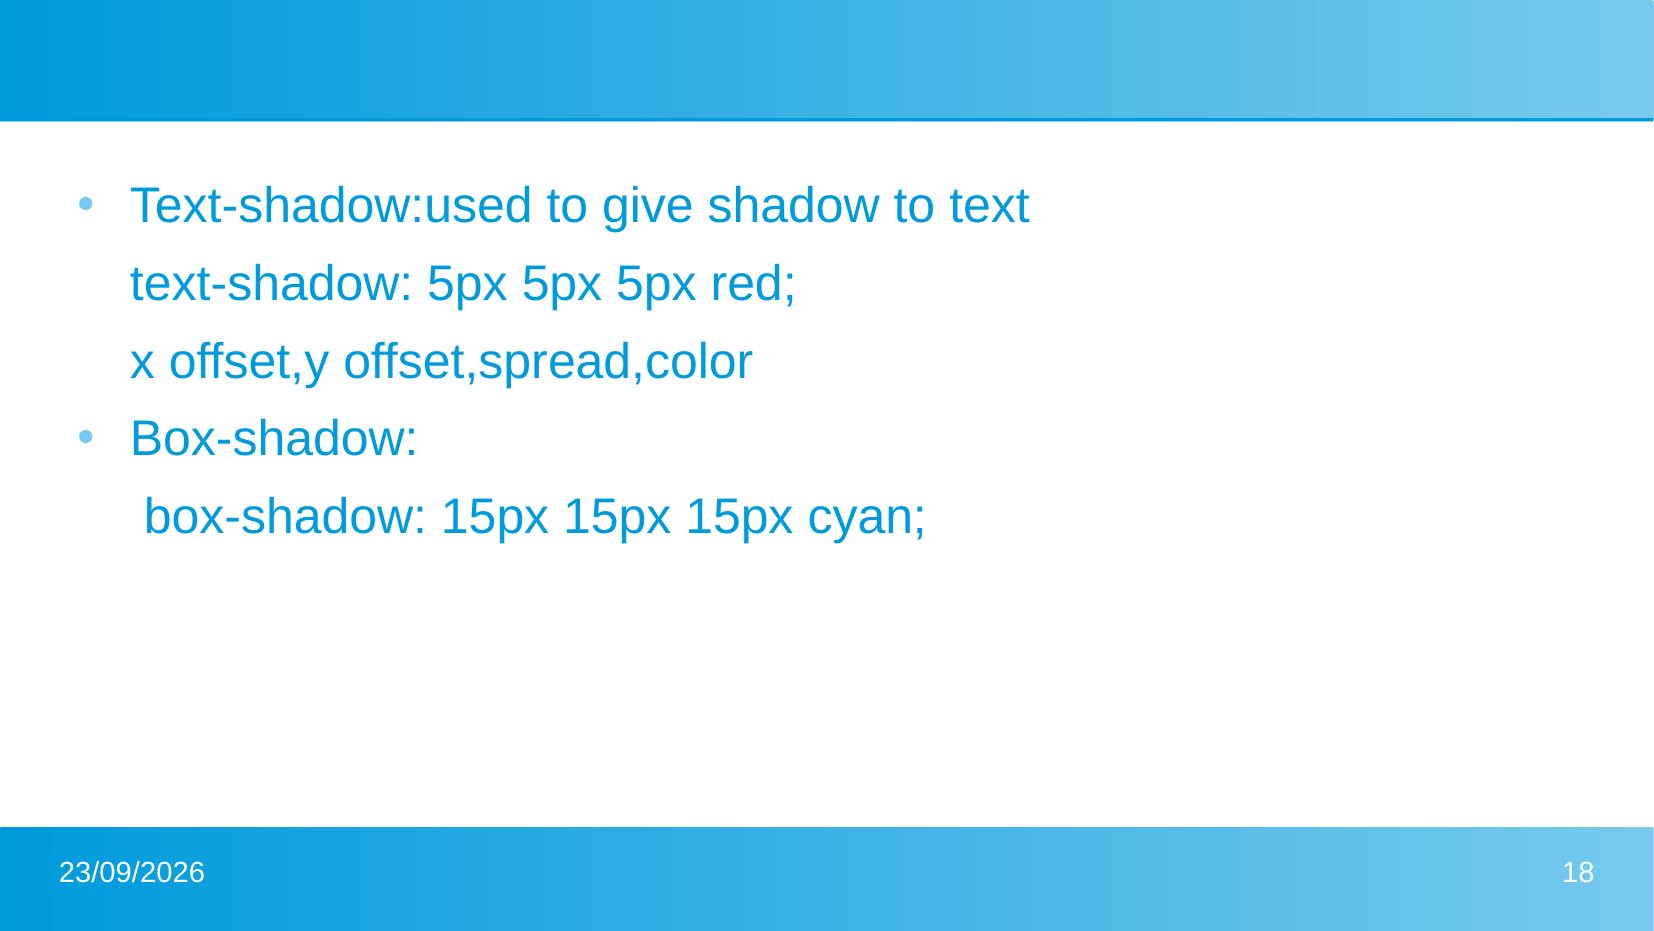

# Text-shadow:used to give shadow to text
text-shadow: 5px 5px 5px red;
x offset,y offset,spread,color
Box-shadow:
 box-shadow: 15px 15px 15px cyan;
18